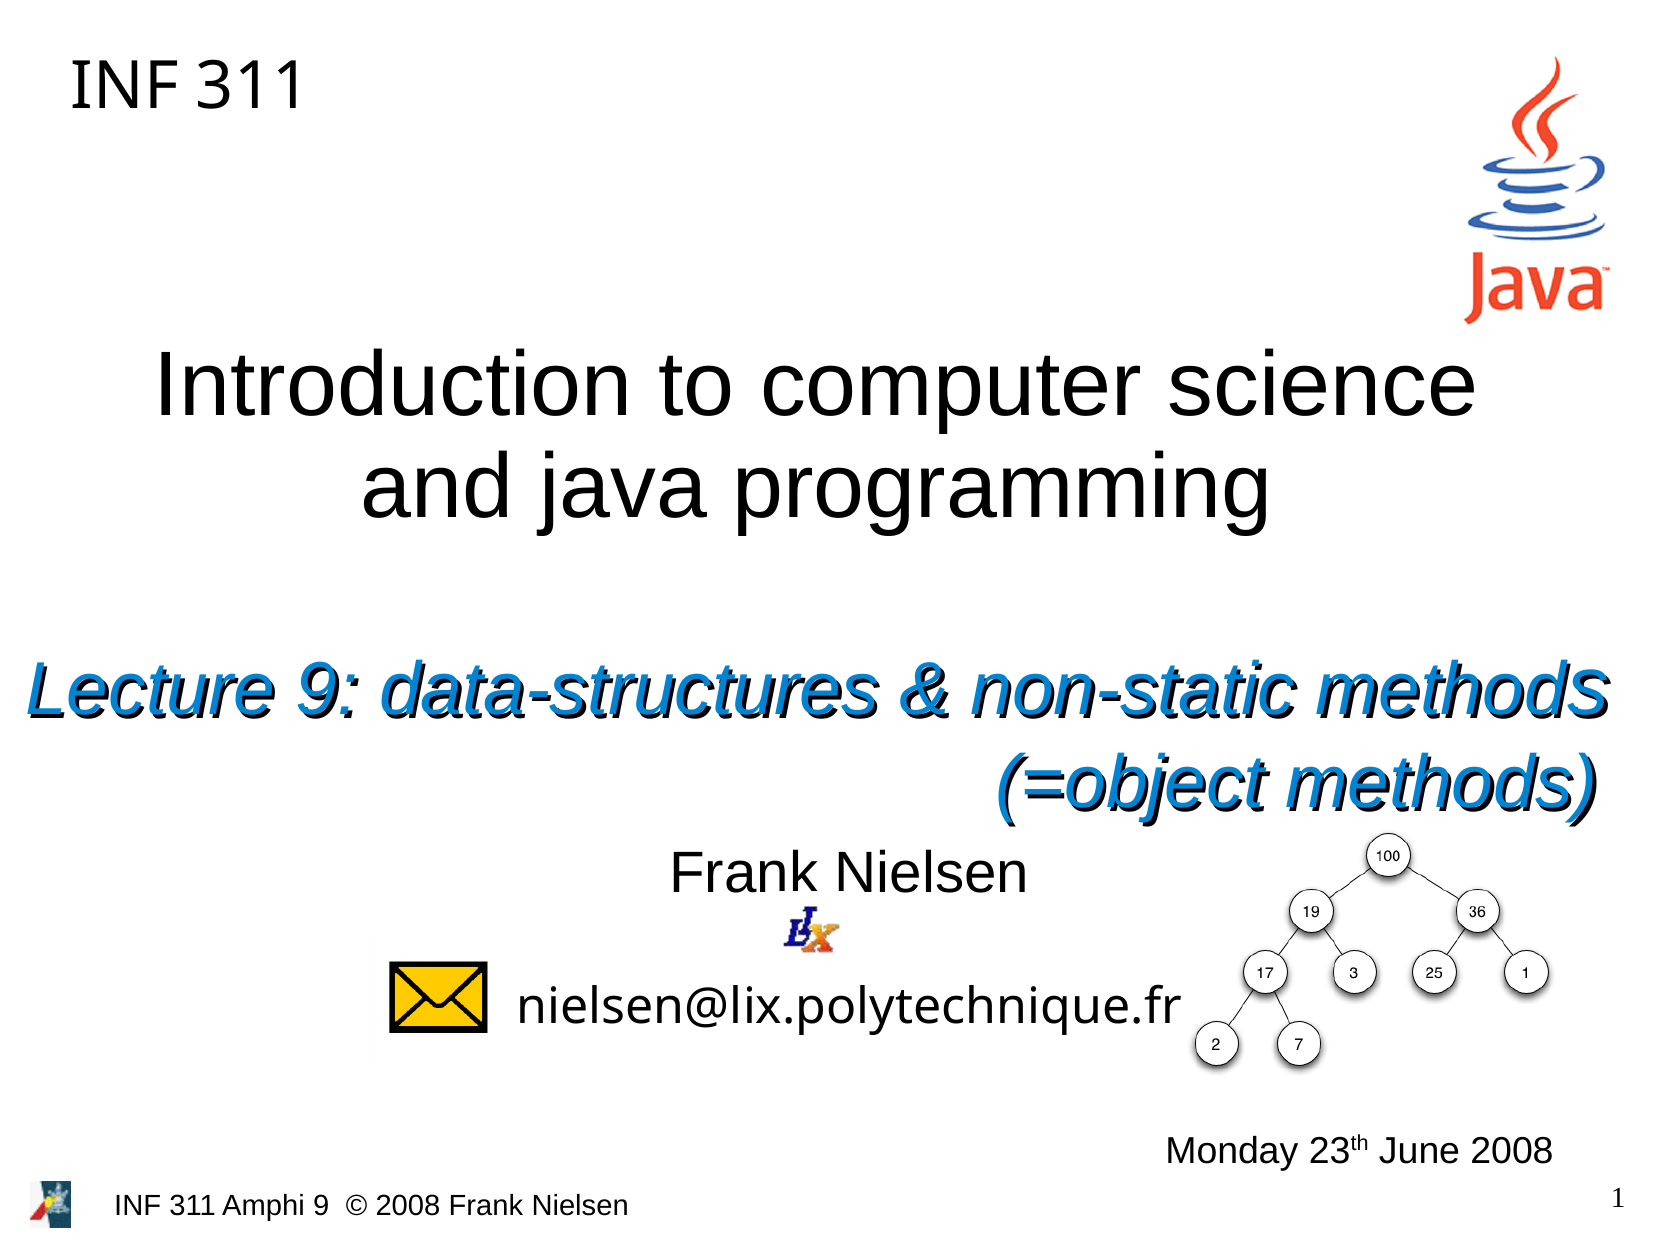

INF 311
Introduction to computer science
and java programming
Lecture 9: data-structures & non-static methods
					 					(=object methods)
Frank Nielsen
nielsen@lix.polytechnique.fr
Monday 23th June 2008